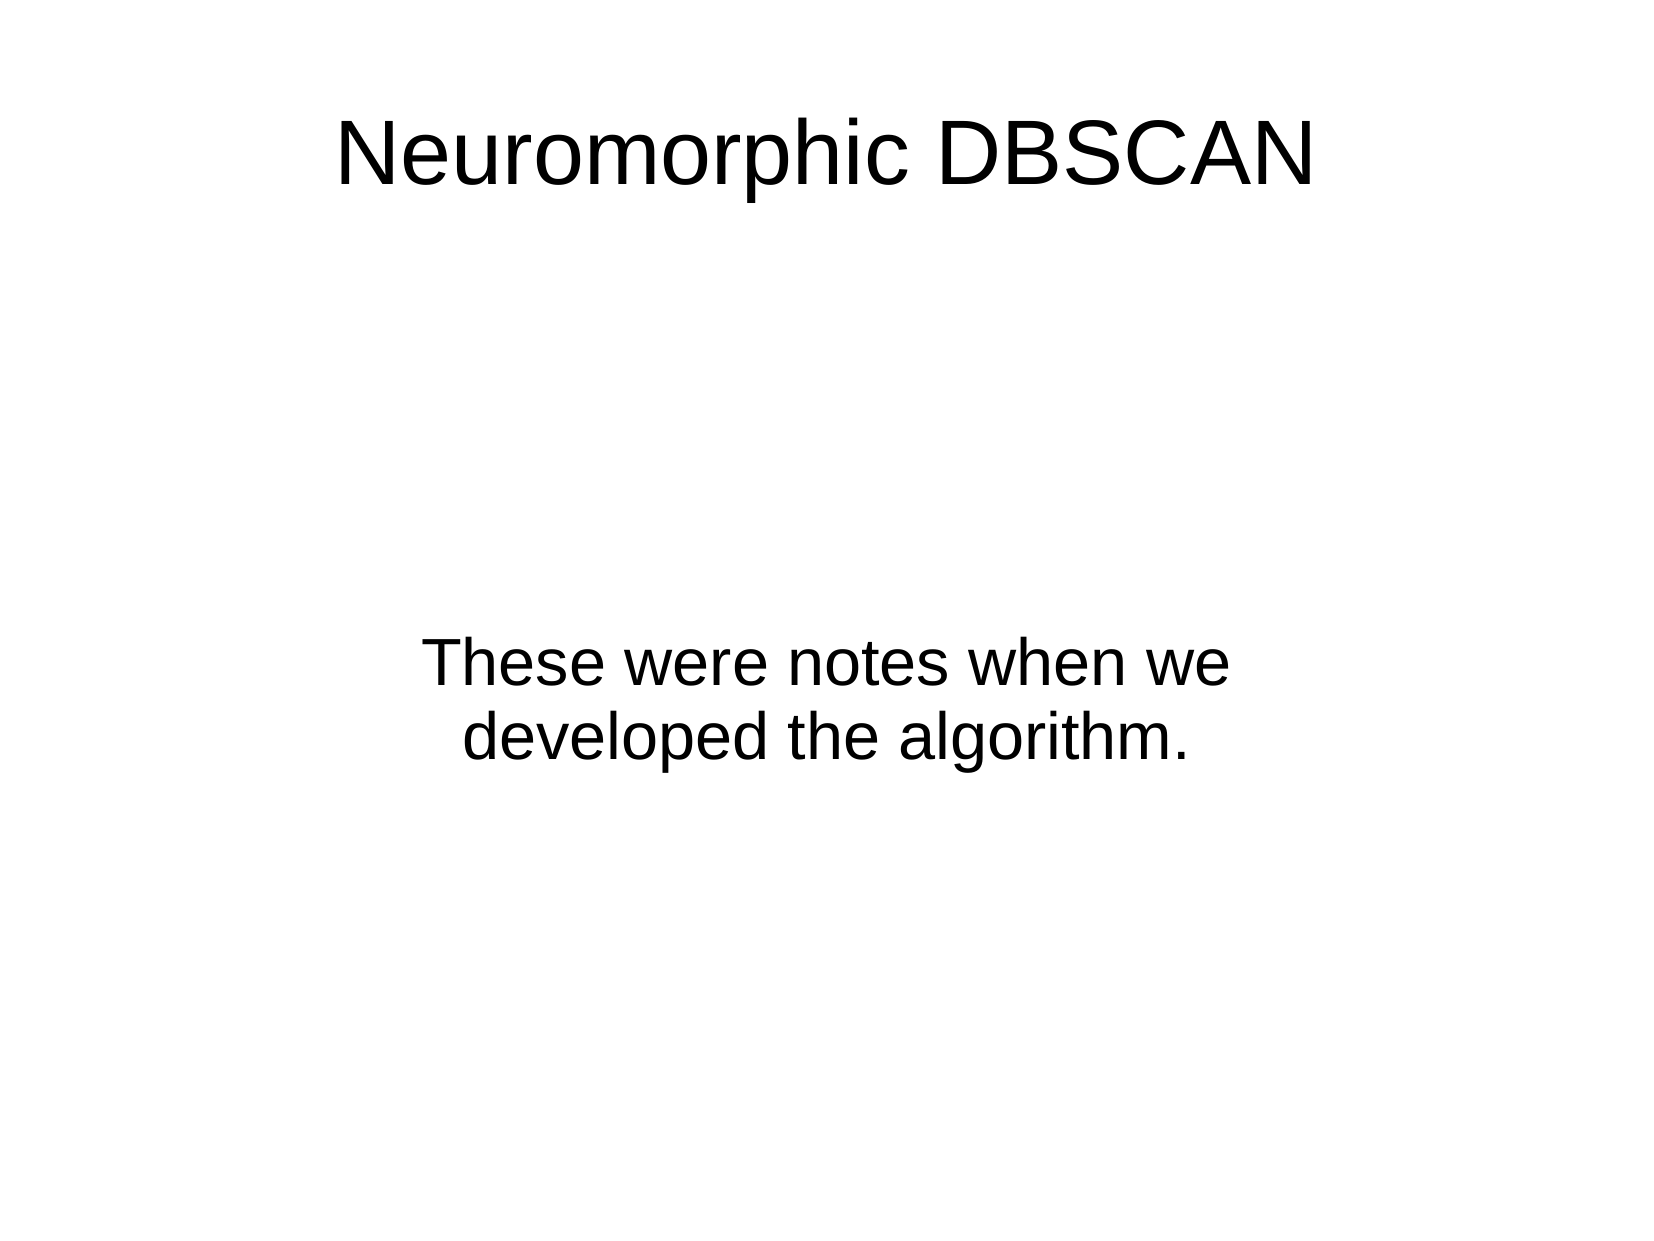

# Neuromorphic DBSCAN
These were notes when we
developed the algorithm.